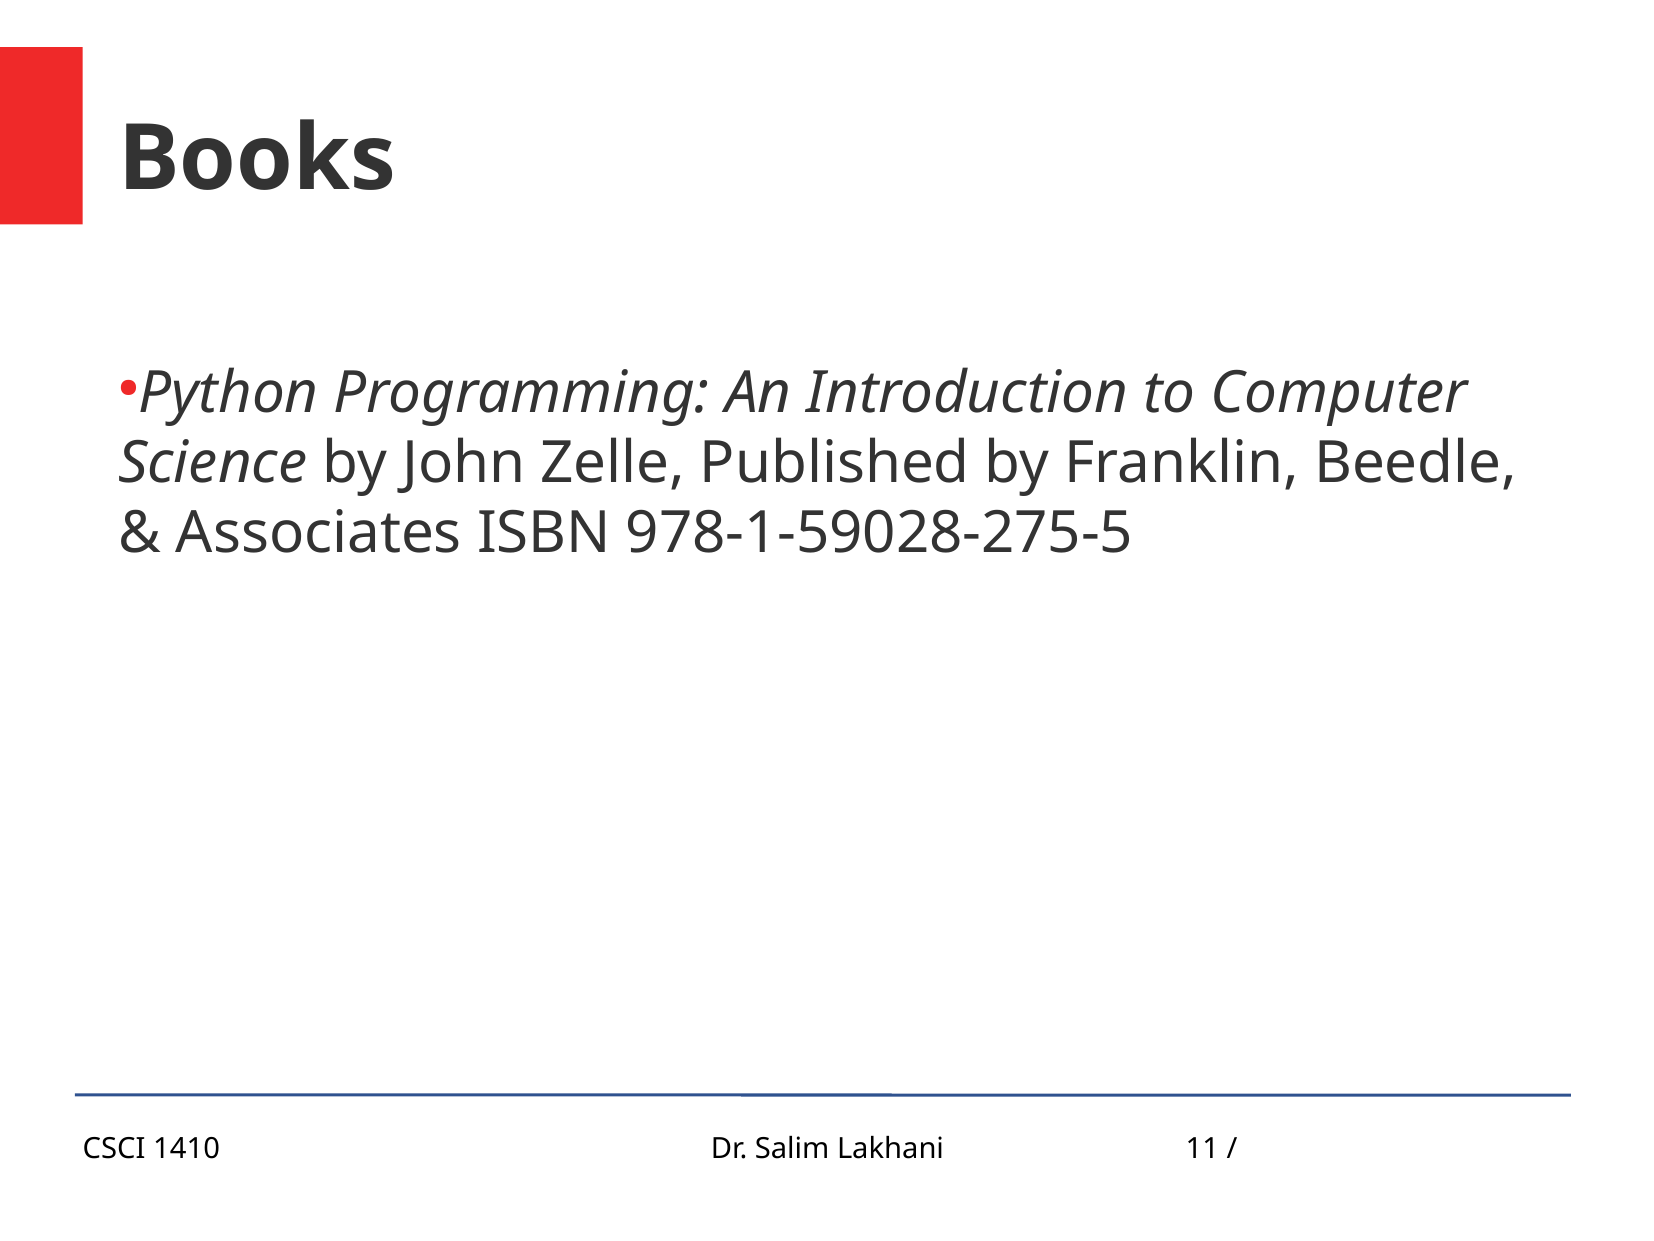

# Books
Python Programming: An Introduction to Computer Science by John Zelle, Published by Franklin, Beedle, & Associates ISBN 978-1-59028-275-5
CSCI 1410
Dr. Salim Lakhani